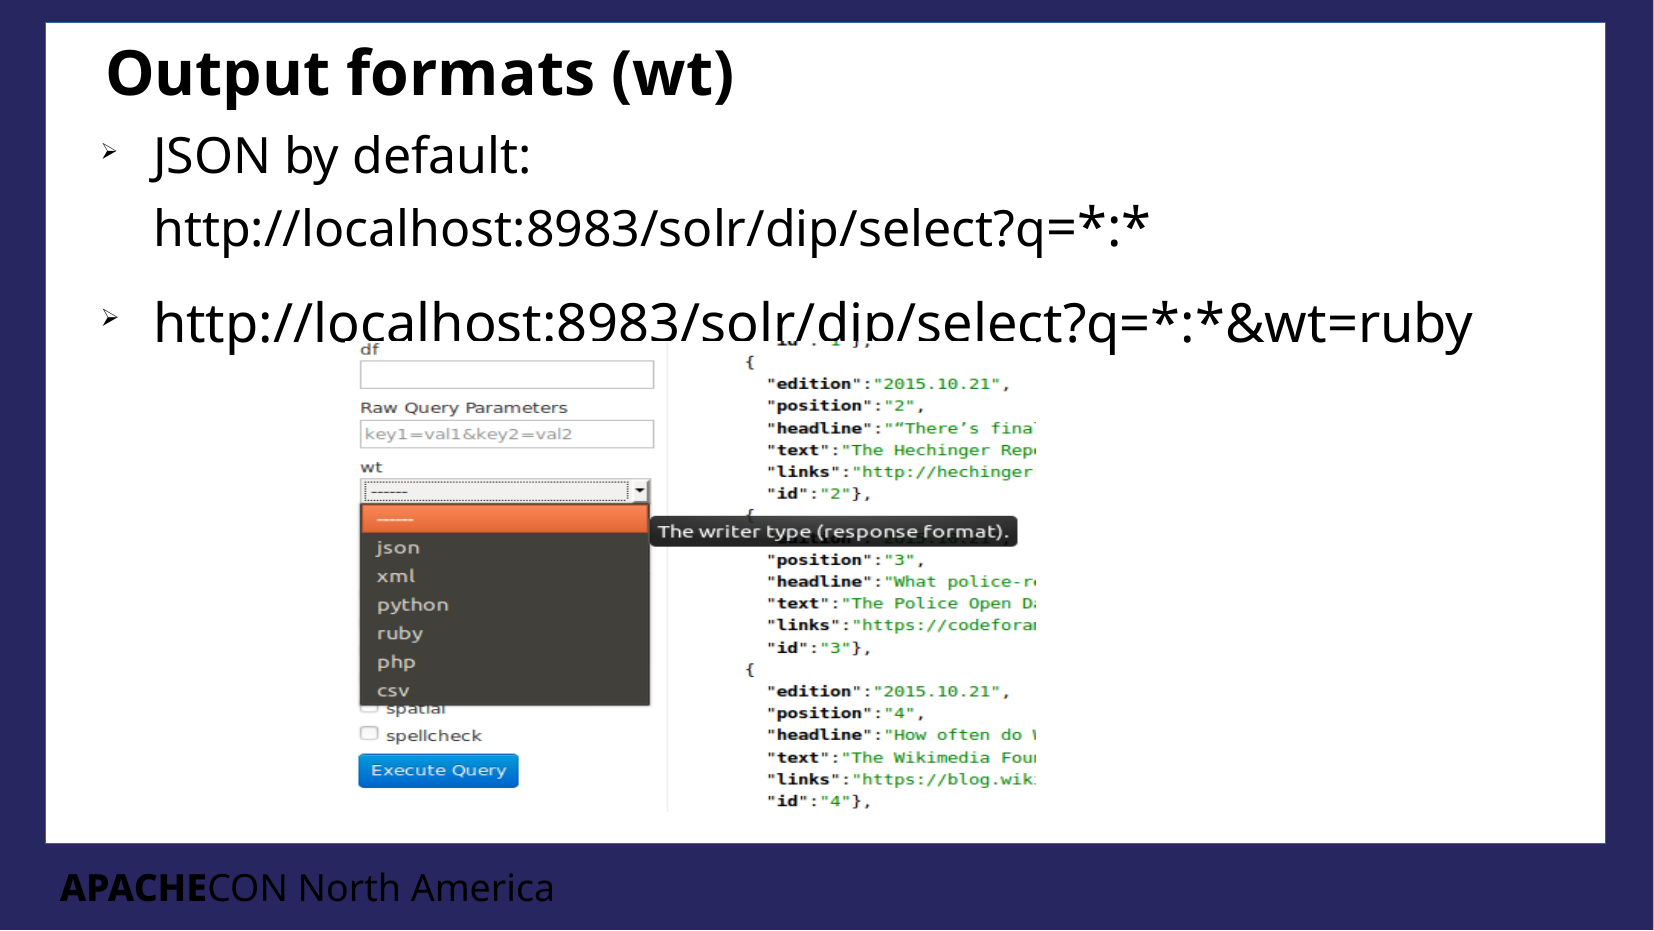

# Output formats (wt)
JSON by default:
http://localhost:8983/solr/dip/select?q=*:*
http://localhost:8983/solr/dip/select?q=*:*&wt=ruby